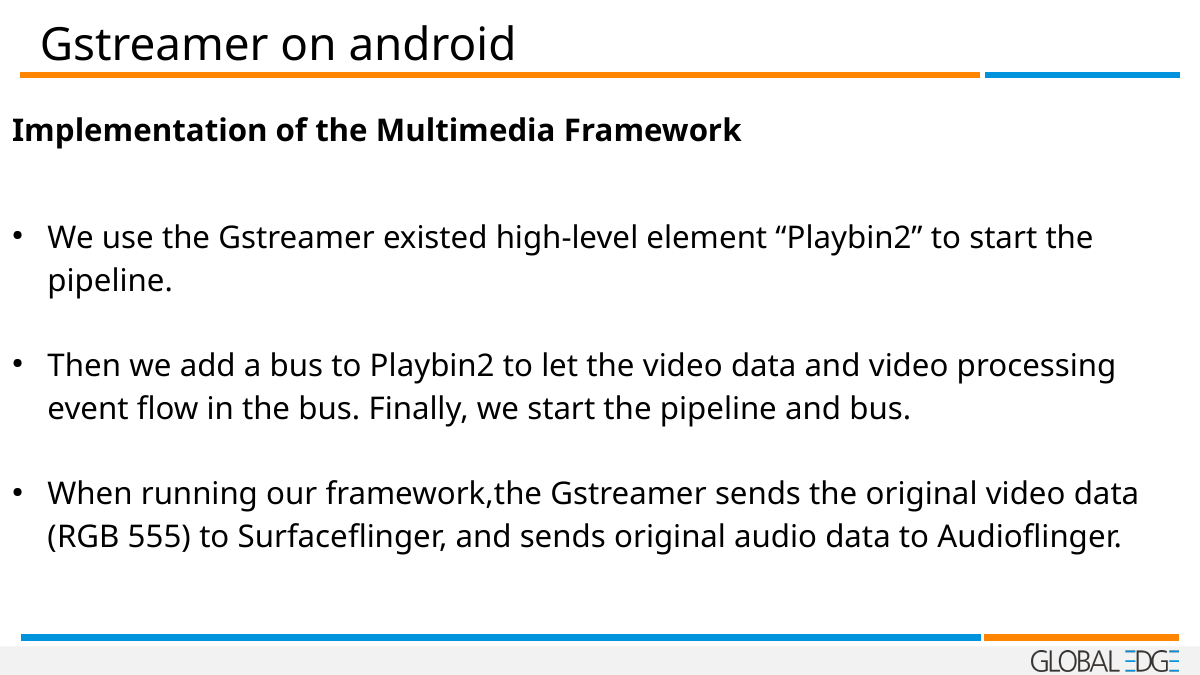

# Gstreamer on android
Implementation of the Multimedia Framework
We use the Gstreamer existed high-level element “Playbin2” to start the pipeline.
Then we add a bus to Playbin2 to let the video data and video processing event flow in the bus. Finally, we start the pipeline and bus.
When running our framework,the Gstreamer sends the original video data (RGB 555) to Surfaceflinger, and sends original audio data to Audioflinger.